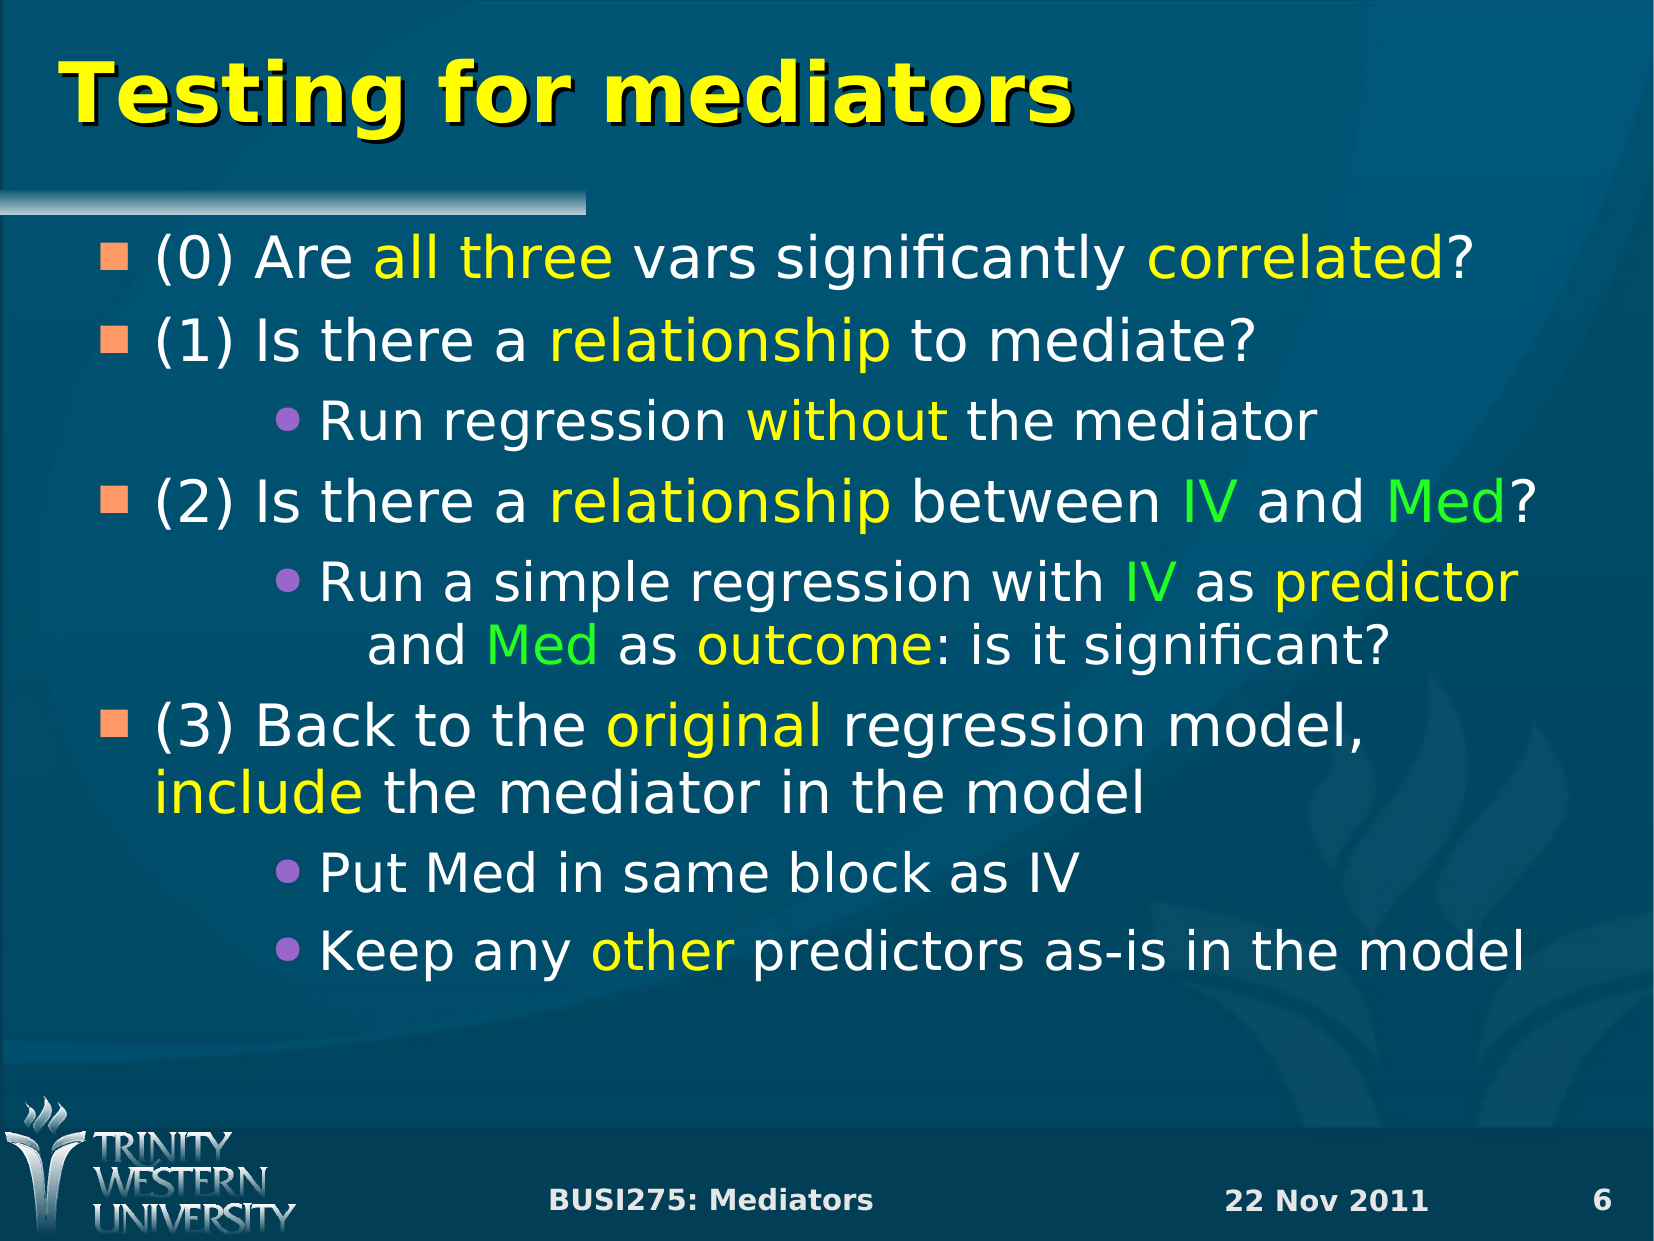

# Testing for mediators
(0) Are all three vars significantly correlated?
(1) Is there a relationship to mediate?
Run regression without the mediator
(2) Is there a relationship between IV and Med?
Run a simple regression with IV as predictor and Med as outcome: is it significant?
(3) Back to the original regression model,
include the mediator in the model
Put Med in same block as IV
Keep any other predictors as-is in the model
BUSI275: Mediators
22 Nov 2011
6